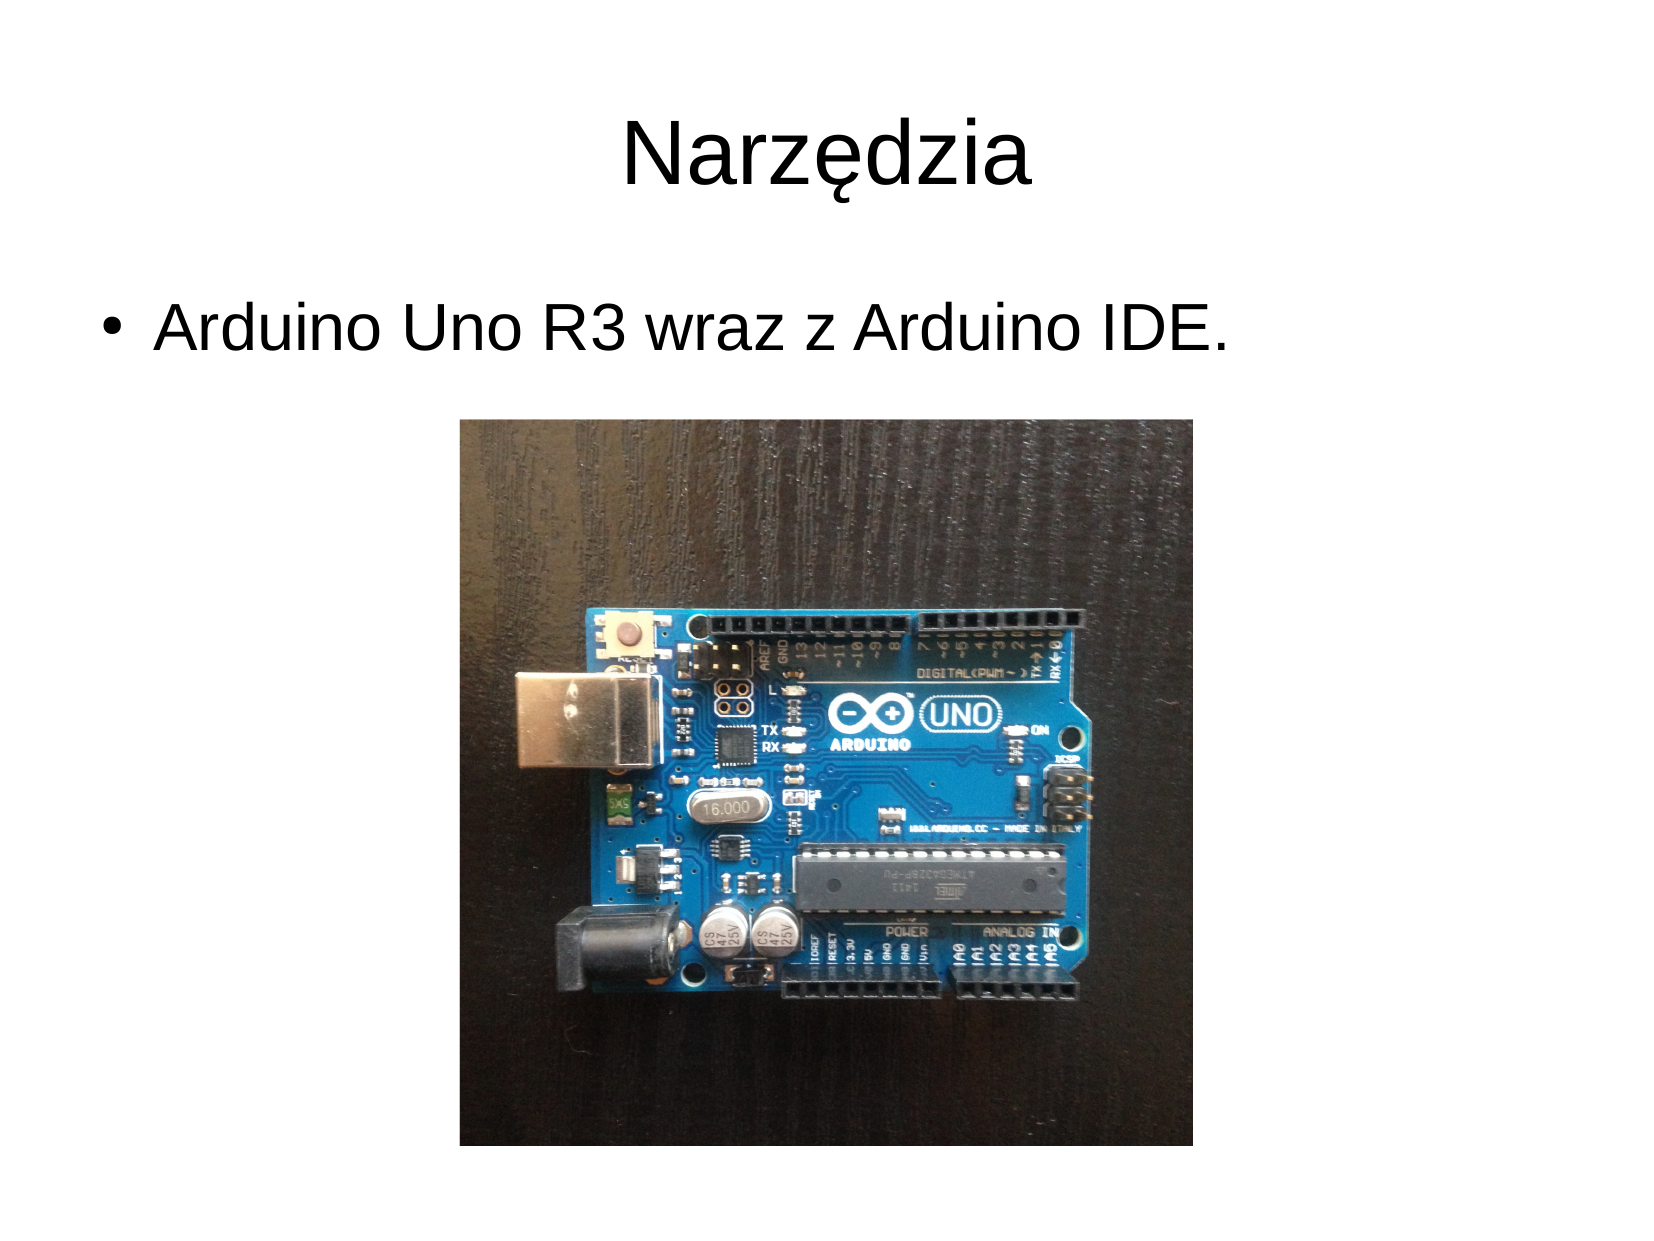

# Narzędzia
Arduino Uno R3 wraz z Arduino IDE.